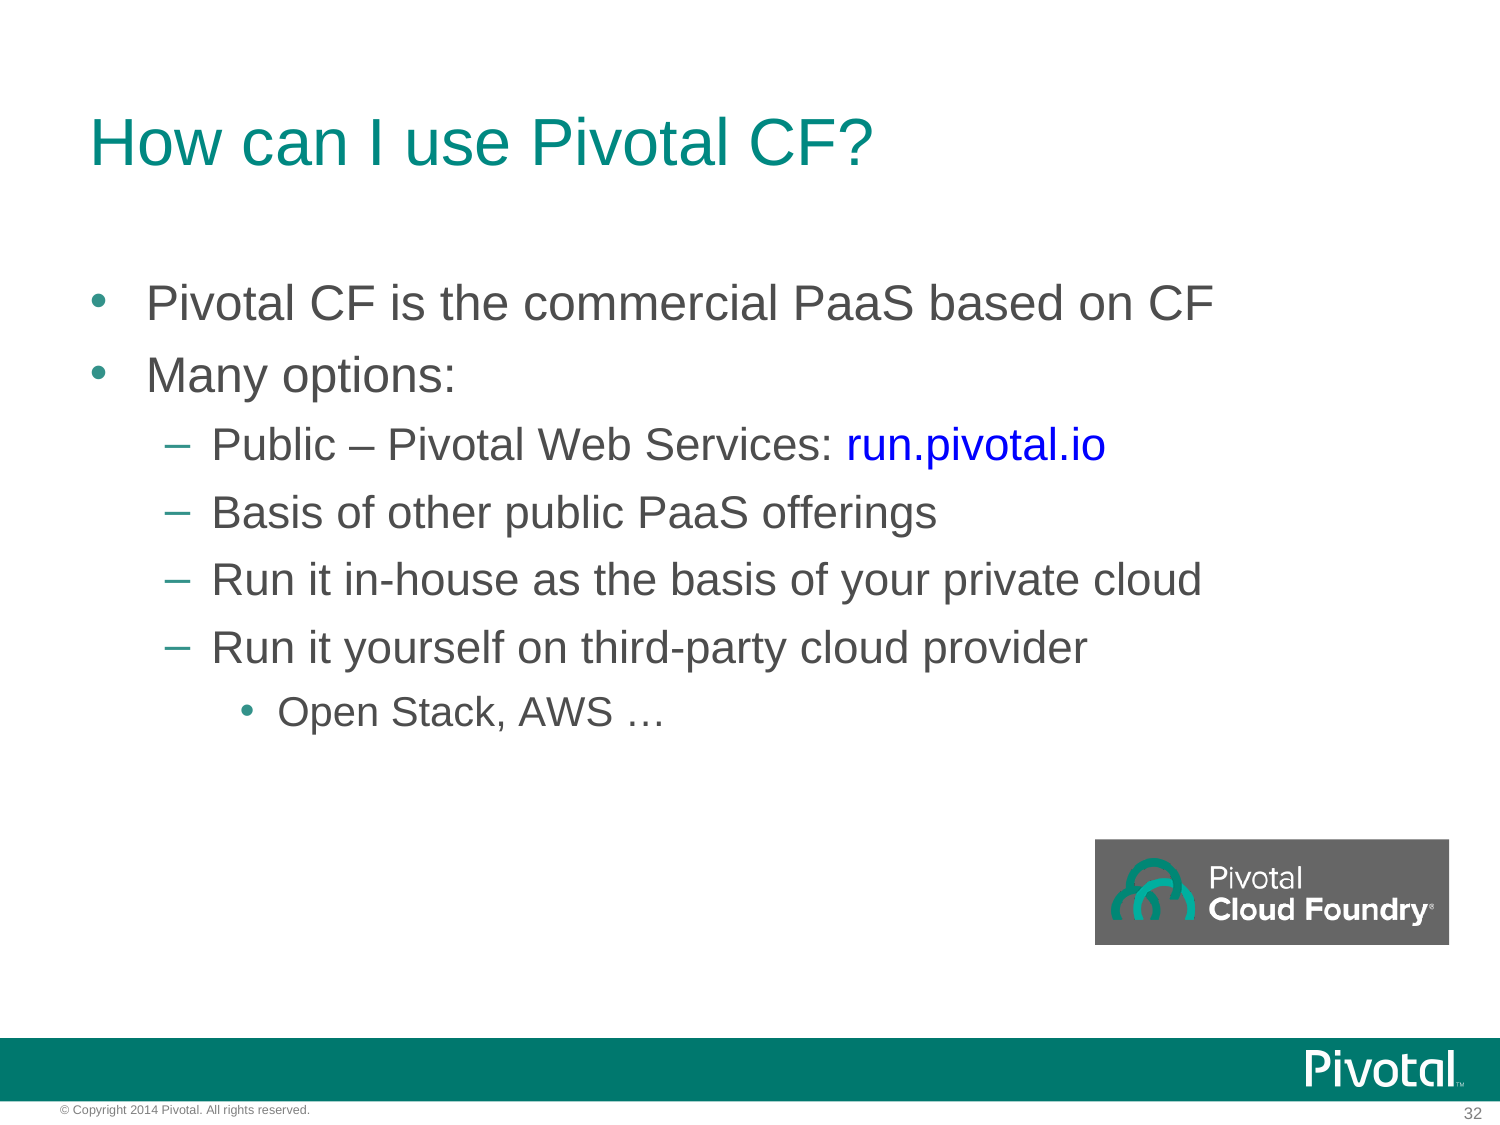

# How can I use Pivotal CF?
Pivotal CF is the commercial PaaS based on CF
Many options:
Public – Pivotal Web Services: run.pivotal.io
Basis of other public PaaS offerings
Run it in-house as the basis of your private cloud
Run it yourself on third-party cloud provider
Open Stack, AWS …